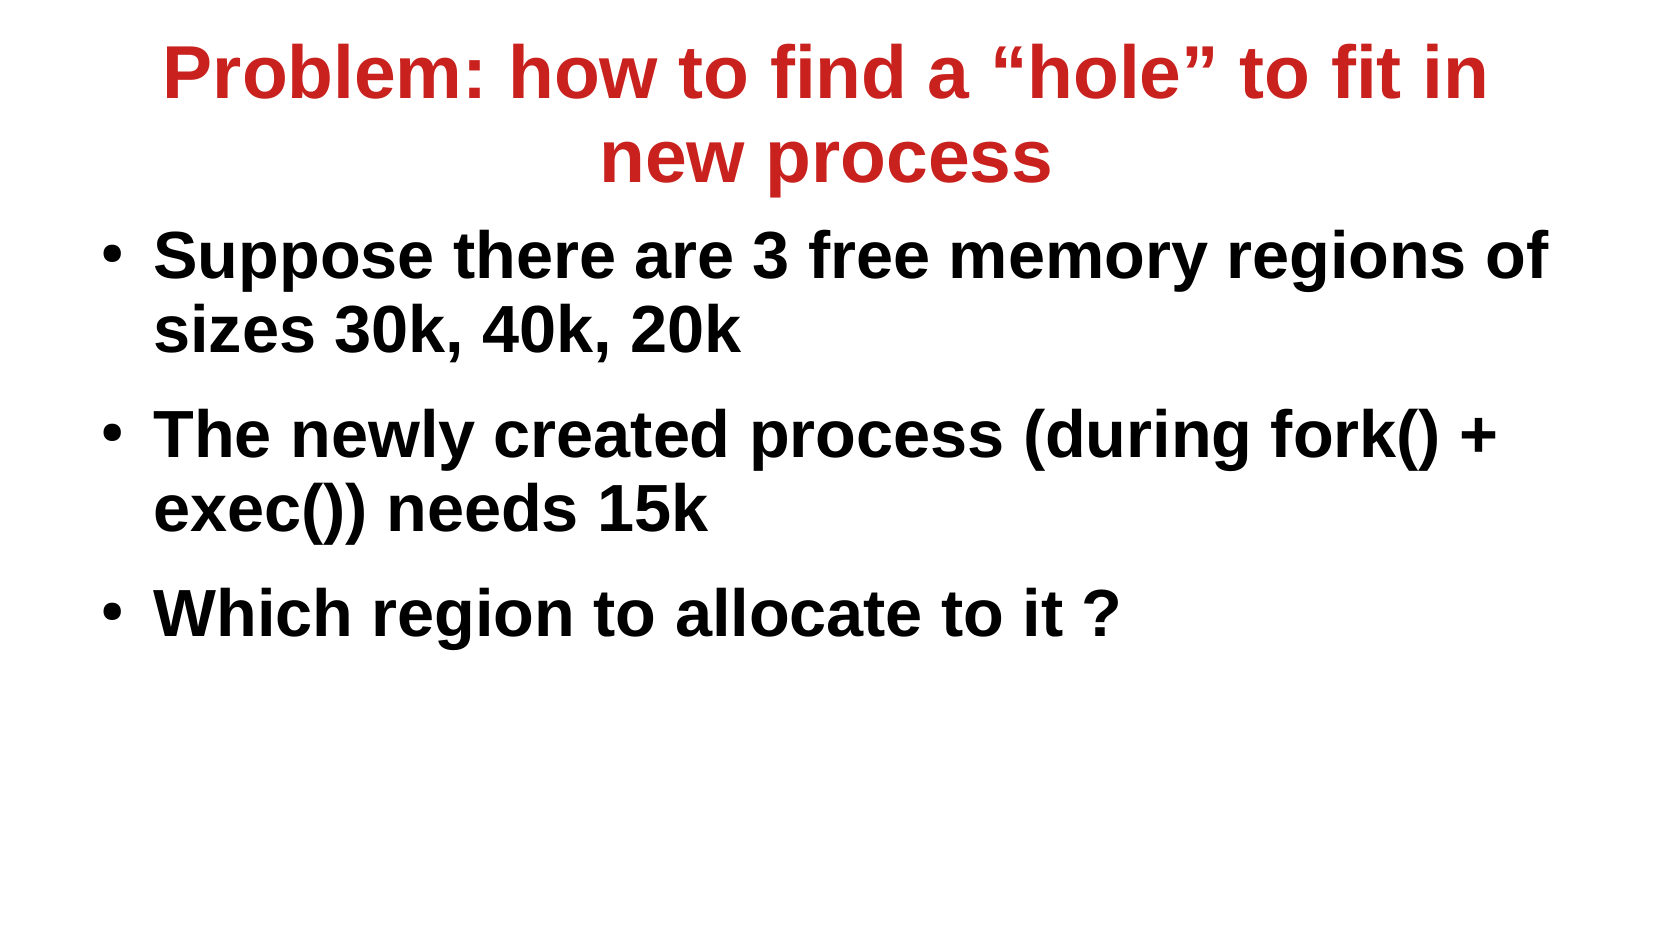

# Problem: how to find a “hole” to fit in new process
Suppose there are 3 free memory regions of sizes 30k, 40k, 20k
The newly created process (during fork() + exec()) needs 15k
Which region to allocate to it ?